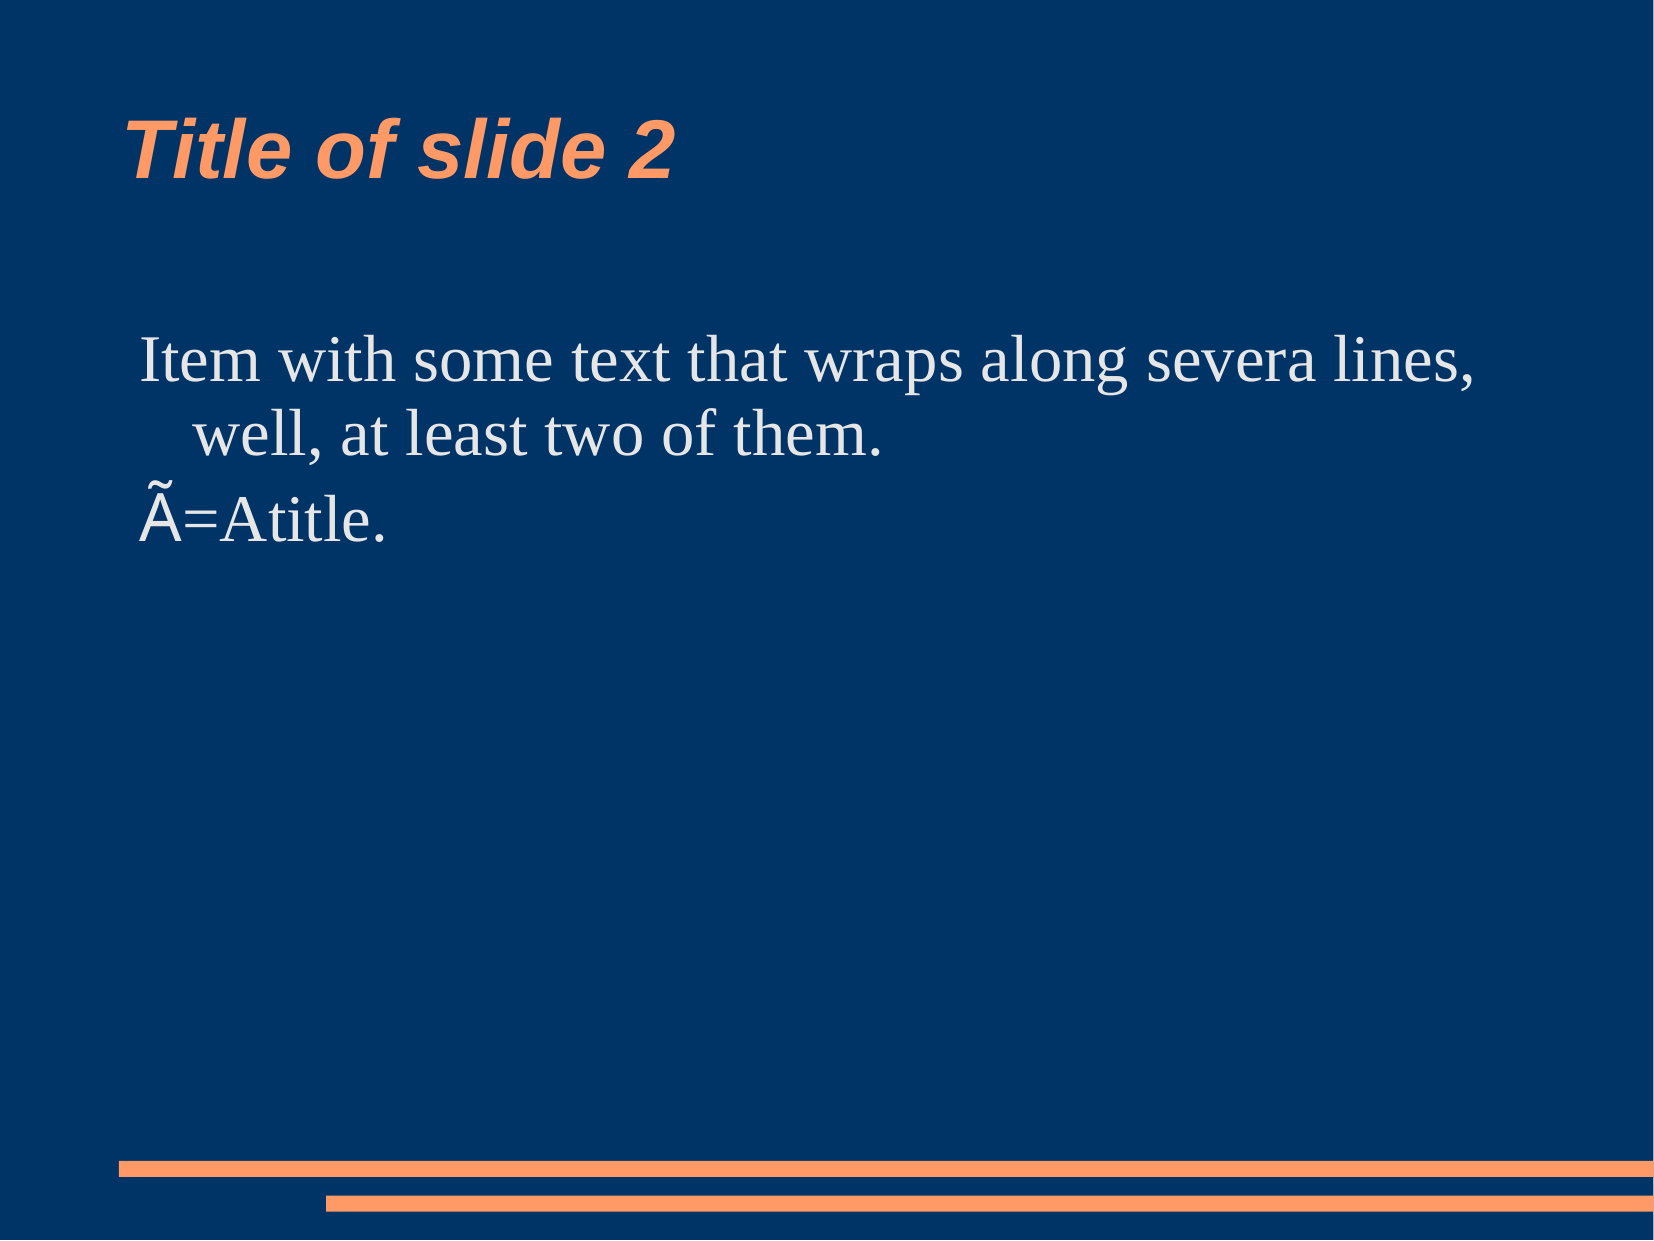

# Title of slide 2
Item with some text that wraps along severa lines, well, at least two of them.
Ã=Atitle.